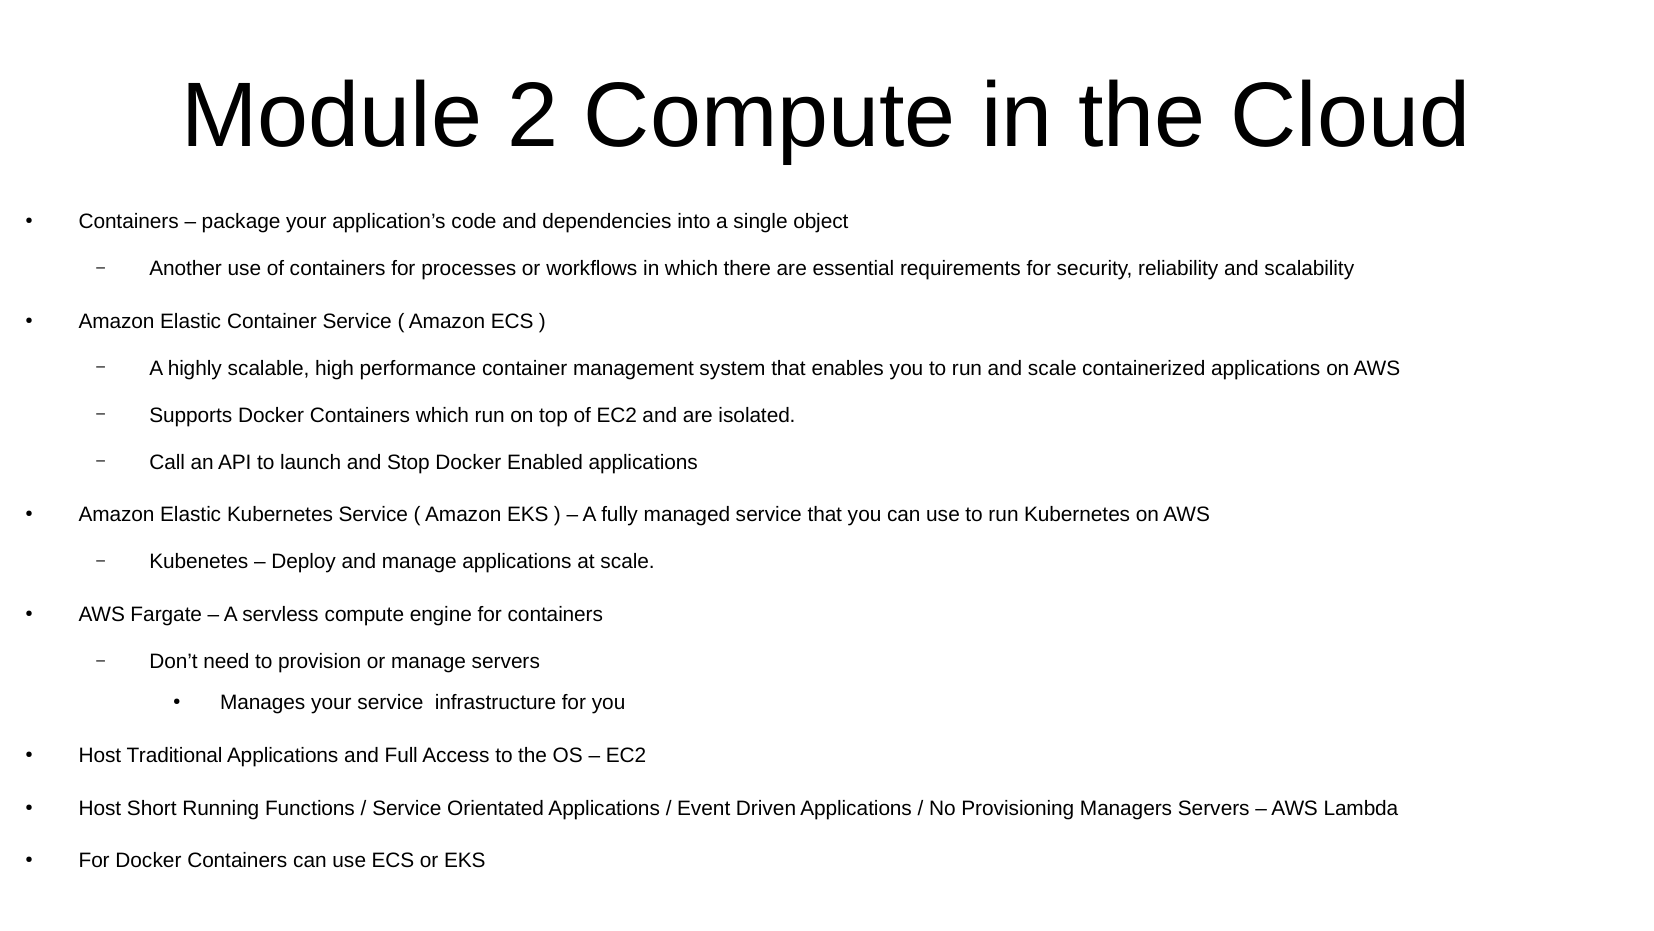

# Module 2 Compute in the Cloud
Containers – package your application’s code and dependencies into a single object
Another use of containers for processes or workflows in which there are essential requirements for security, reliability and scalability
Amazon Elastic Container Service ( Amazon ECS )
A highly scalable, high performance container management system that enables you to run and scale containerized applications on AWS
Supports Docker Containers which run on top of EC2 and are isolated.
Call an API to launch and Stop Docker Enabled applications
Amazon Elastic Kubernetes Service ( Amazon EKS ) – A fully managed service that you can use to run Kubernetes on AWS
Kubenetes – Deploy and manage applications at scale.
AWS Fargate – A servless compute engine for containers
Don’t need to provision or manage servers
Manages your service infrastructure for you
Host Traditional Applications and Full Access to the OS – EC2
Host Short Running Functions / Service Orientated Applications / Event Driven Applications / No Provisioning Managers Servers – AWS Lambda
For Docker Containers can use ECS or EKS